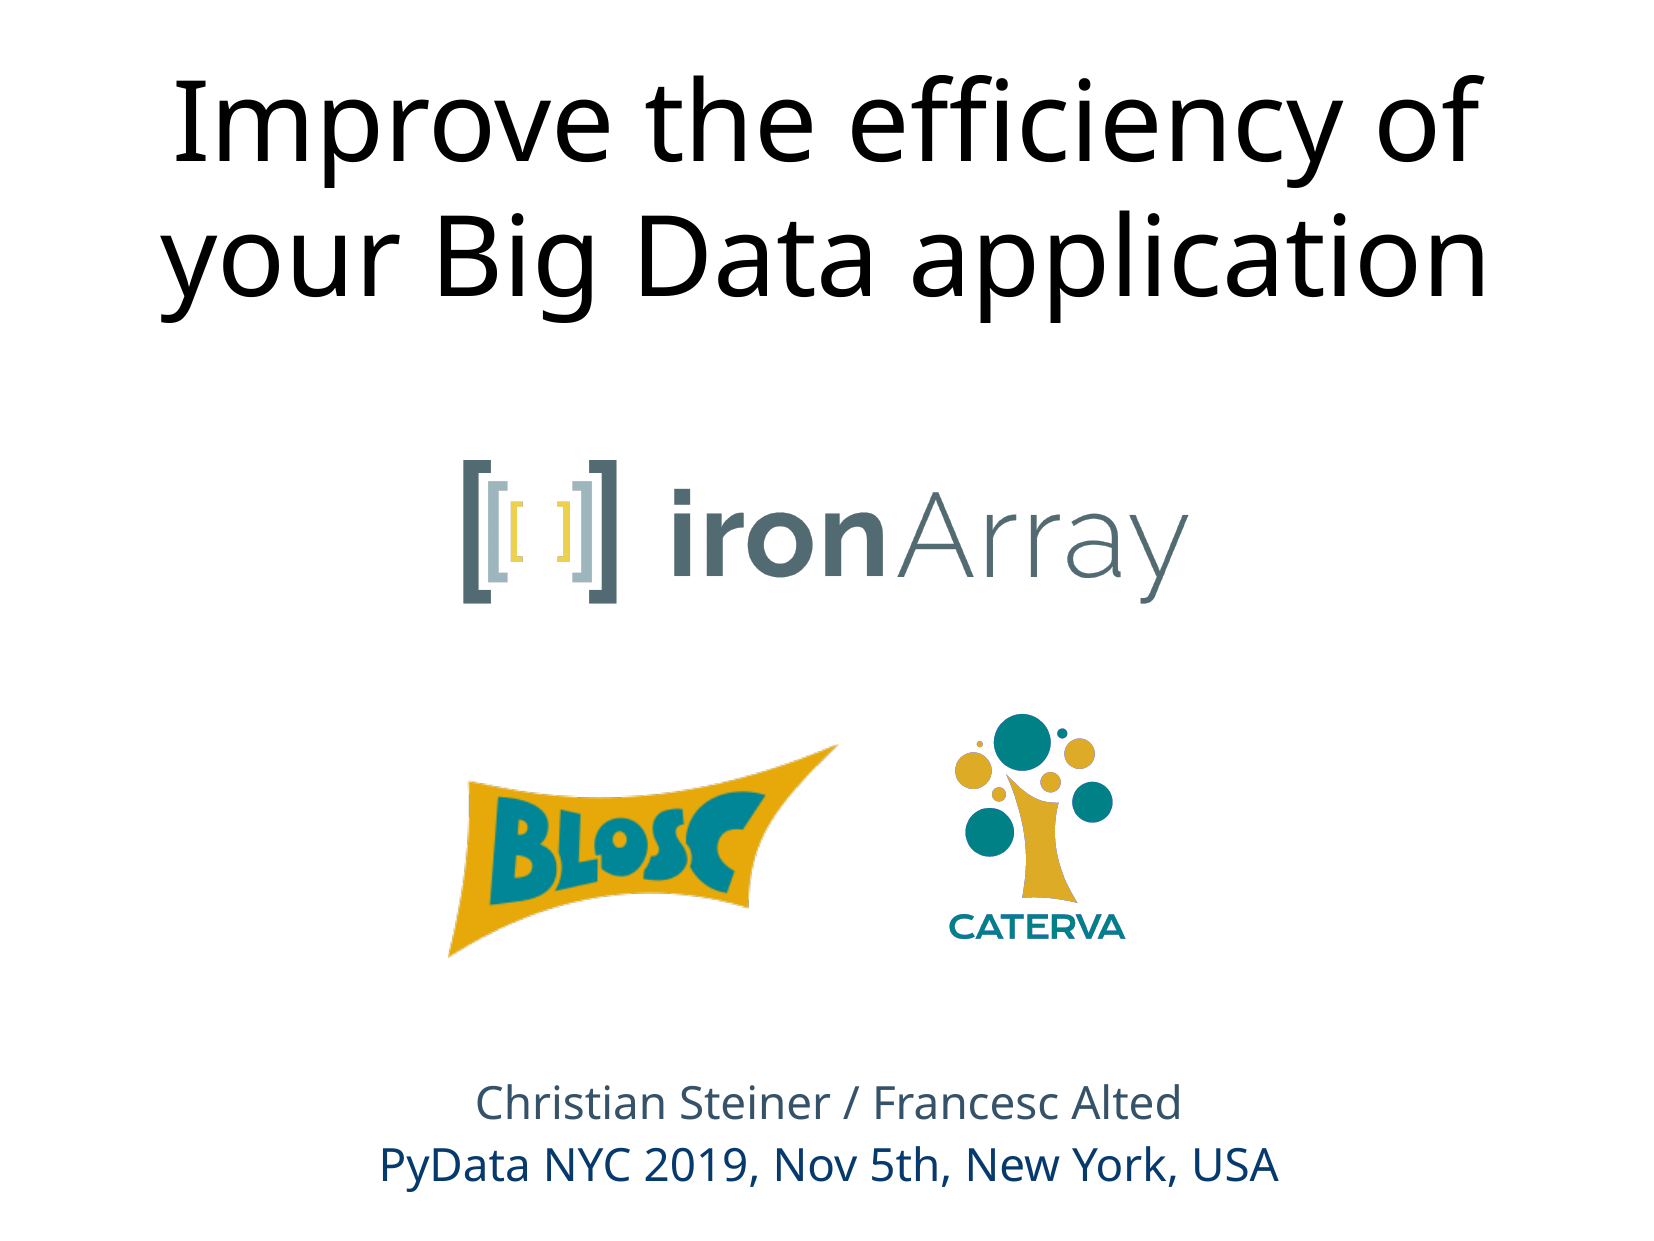

# Improve the efficiency of your Big Data application
Christian Steiner / Francesc Alted
PyData NYC 2019, Nov 5th, New York, USA